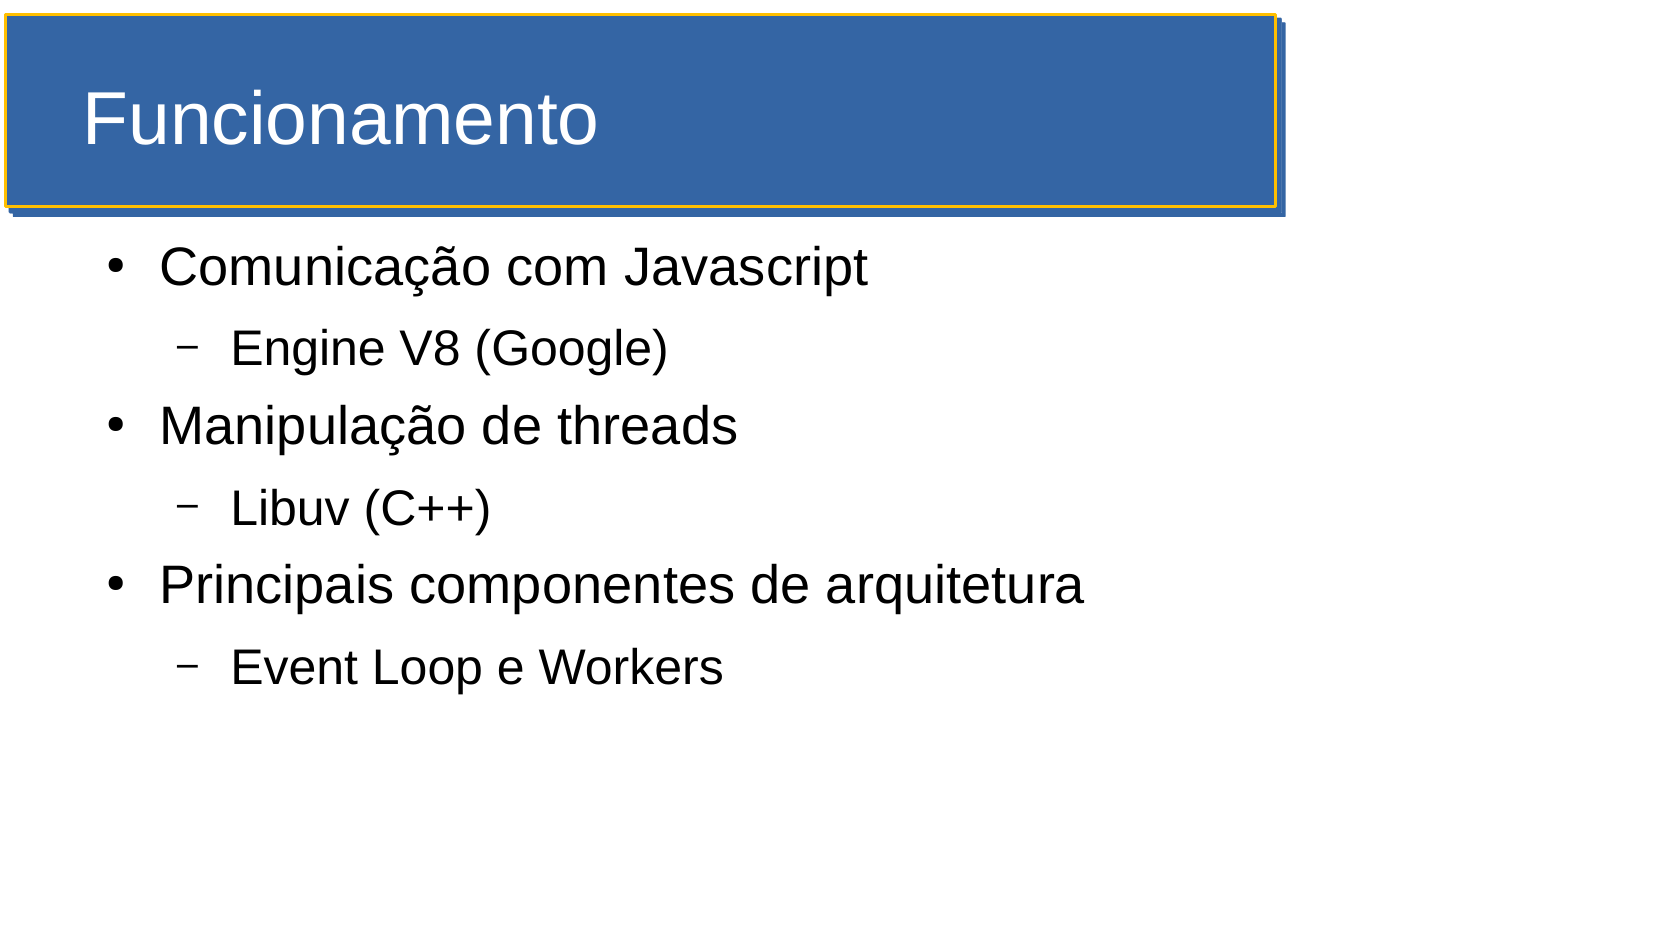

# Funcionamento
Comunicação com Javascript
Engine V8 (Google)
Manipulação de threads
Libuv (C++)
Principais componentes de arquitetura
Event Loop e Workers